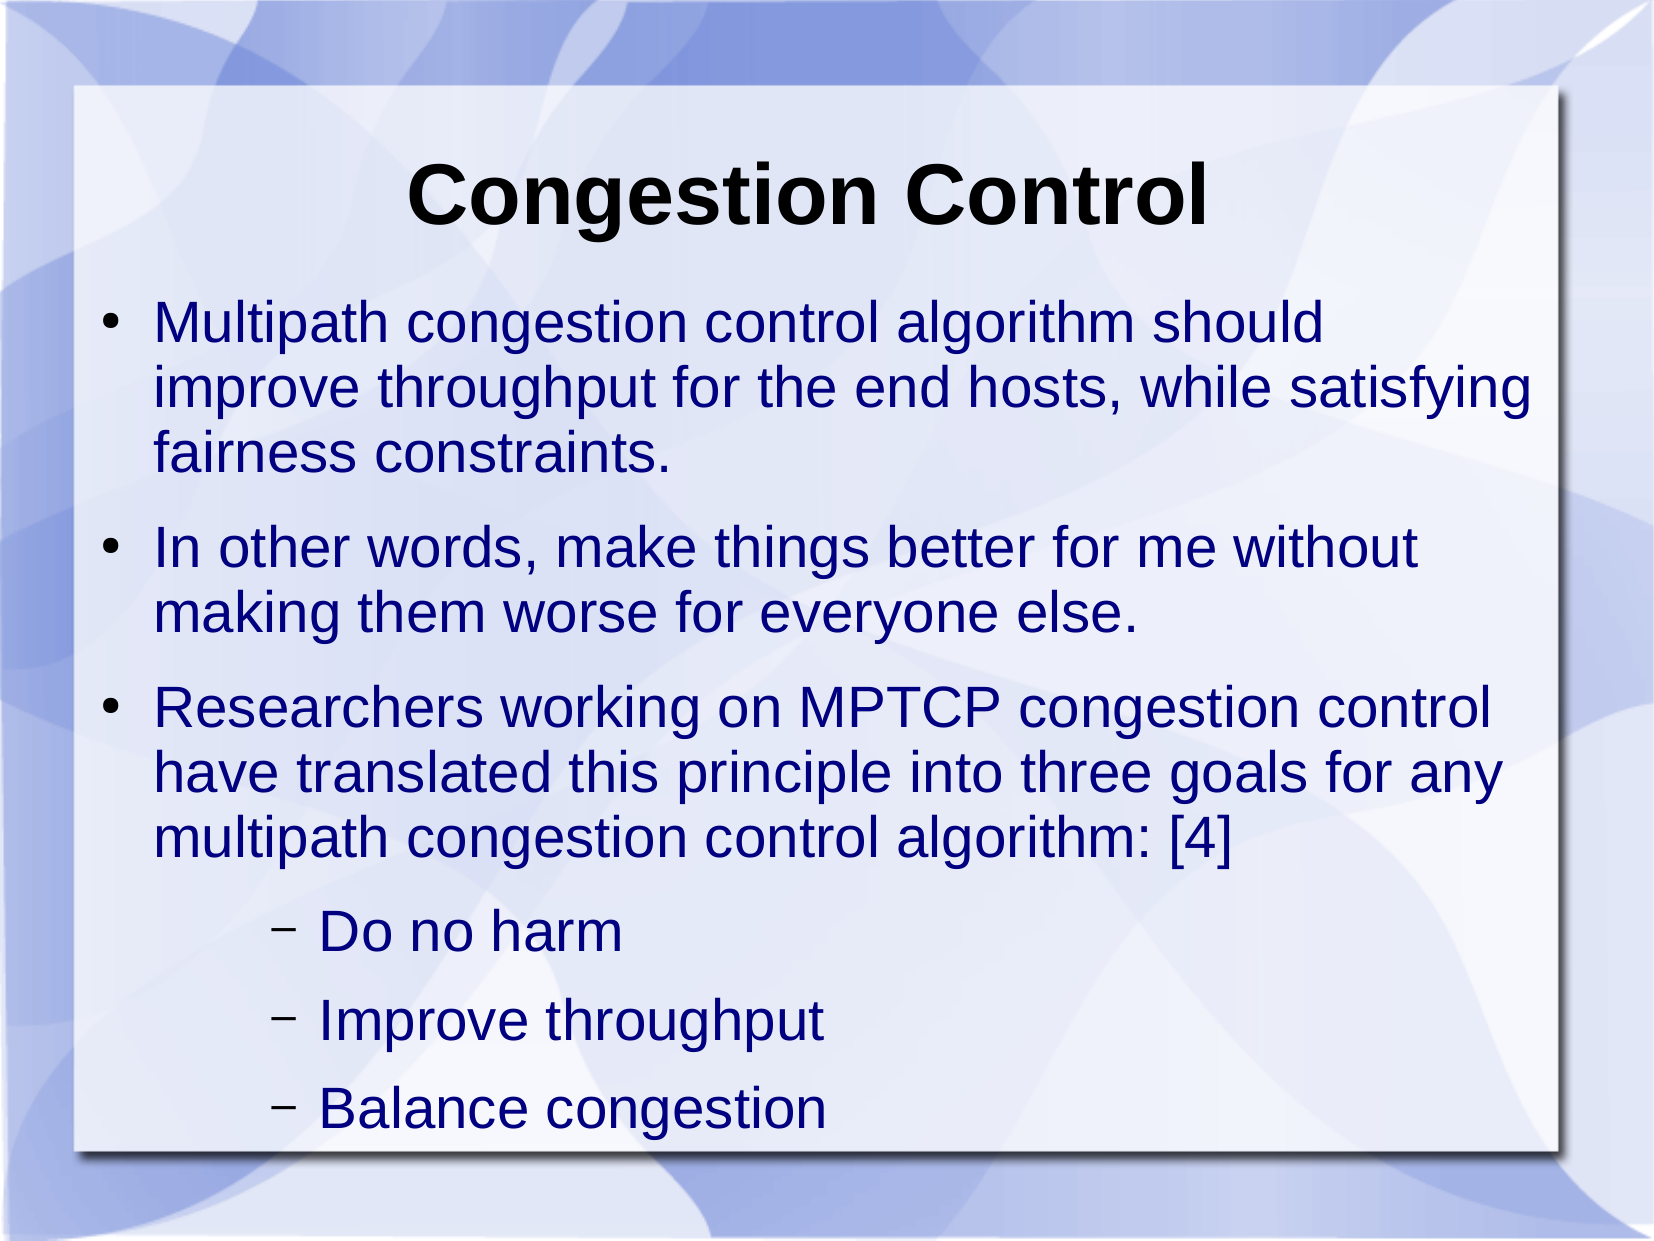

# Congestion Control
Multipath congestion control algorithm should improve throughput for the end hosts, while satisfying fairness constraints.
In other words, make things better for me without making them worse for everyone else.
Researchers working on MPTCP congestion control have translated this principle into three goals for any multipath congestion control algorithm: [4]
Do no harm
Improve throughput
Balance congestion